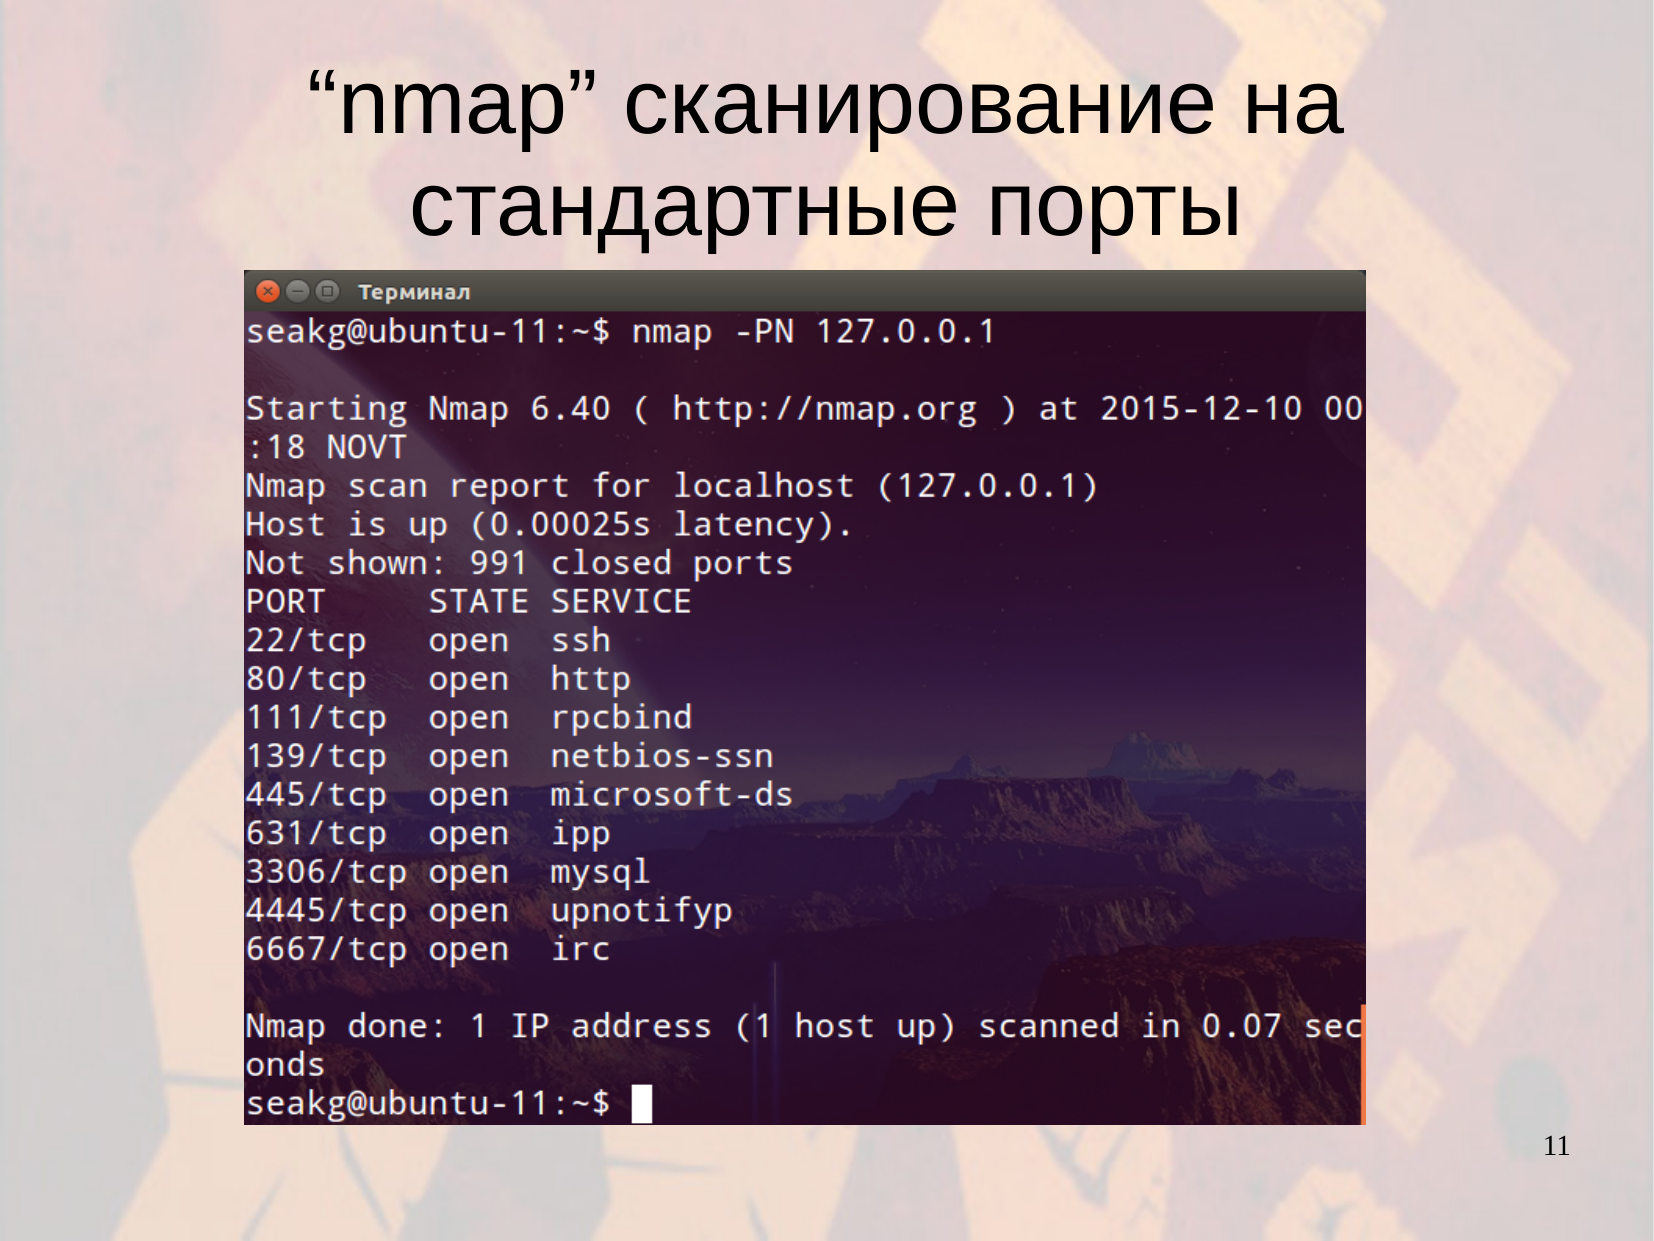

# “nmap” сканирование на стандартные порты
11